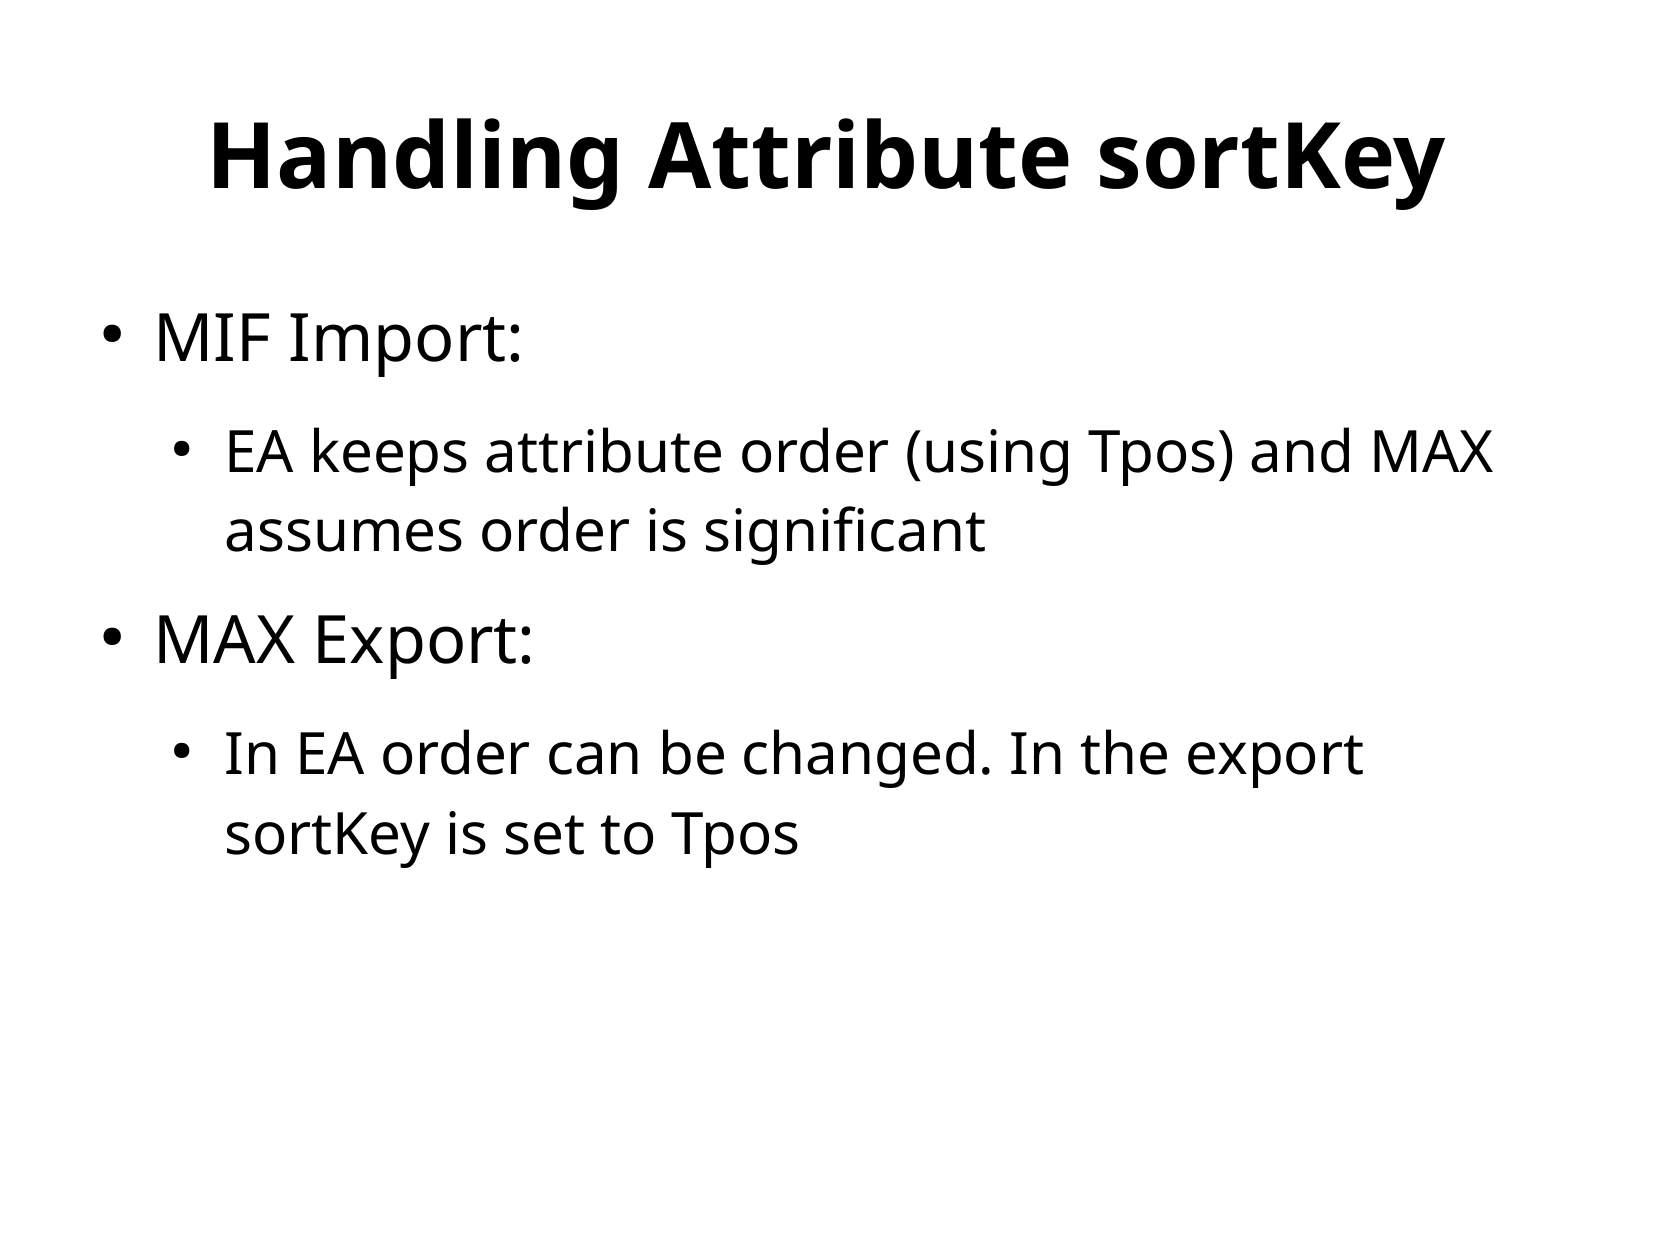

# Handling Attribute sortKey
MIF Import:
EA keeps attribute order (using Tpos) and MAX assumes order is significant
MAX Export:
In EA order can be changed. In the export sortKey is set to Tpos